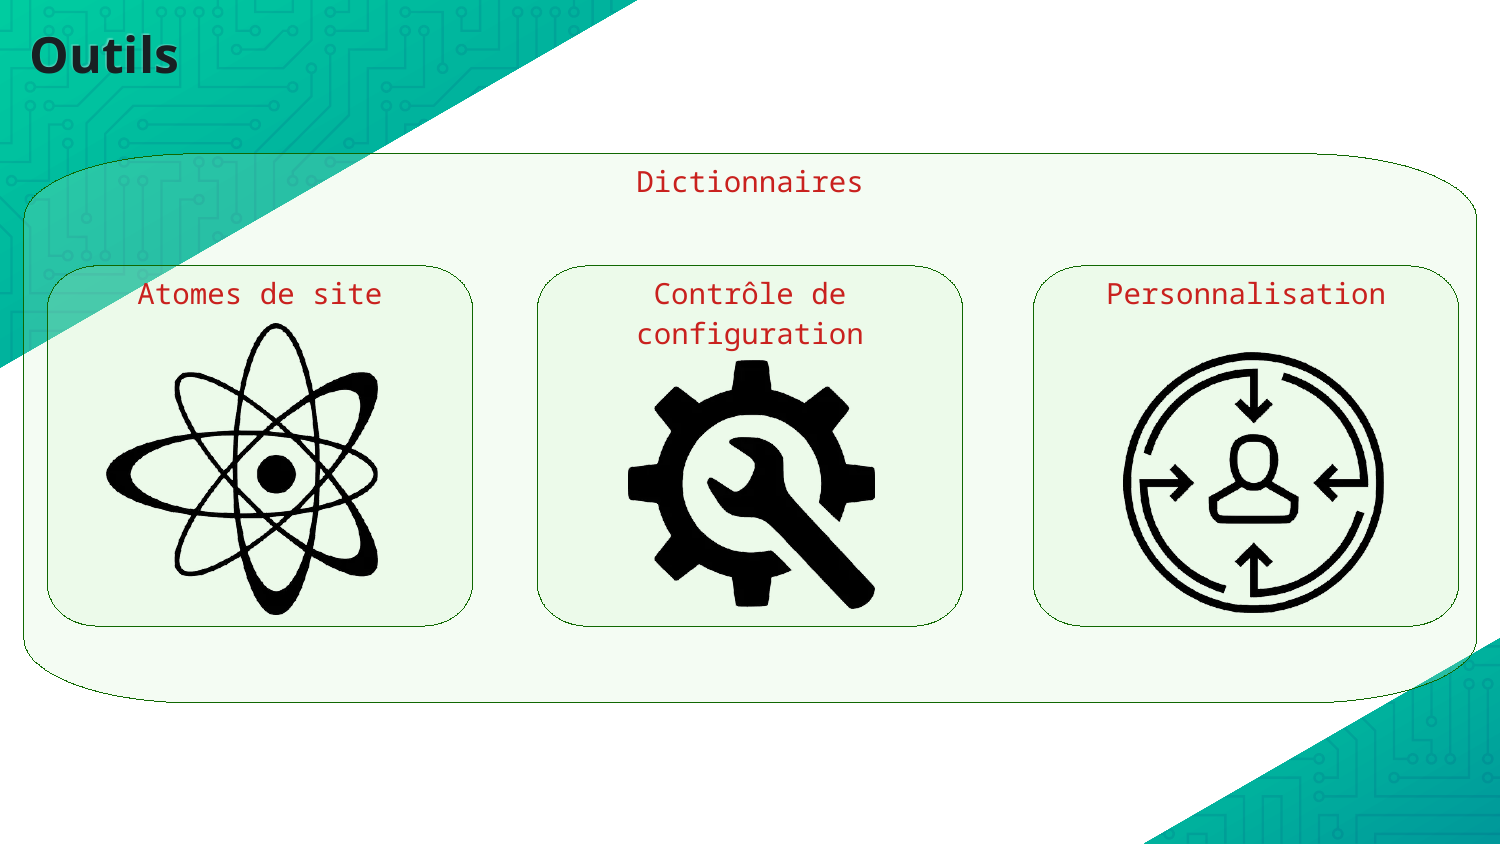

# Outils
Dictionnaires
Atomes de site
Contrôle de configuration
Personnalisation